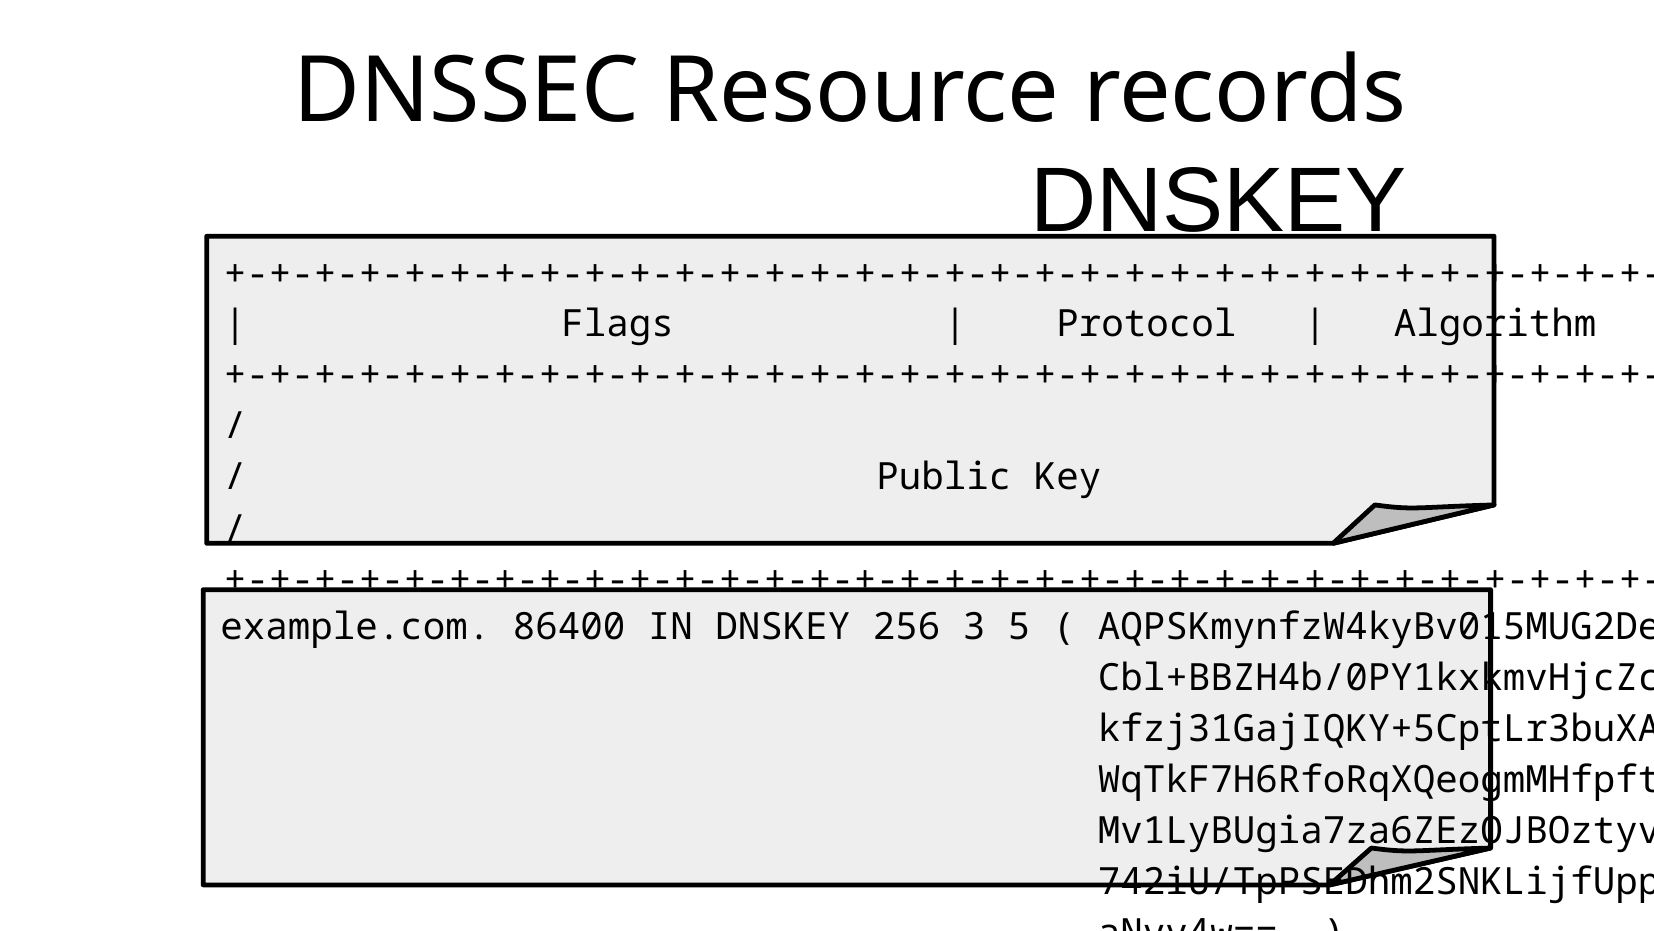

# DNSSEC Resource records DNSKEY
+-+-+-+-+-+-+-+-+-+-+-+-+-+-+-+-+-+-+-+-+-+-+-+-+-+-+-+-+-+-+-+-+
| Flags | Protocol | Algorithm |
+-+-+-+-+-+-+-+-+-+-+-+-+-+-+-+-+-+-+-+-+-+-+-+-+-+-+-+-+-+-+-+-+
/ /
/ Public Key /
/ /
+-+-+-+-+-+-+-+-+-+-+-+-+-+-+-+-+-+-+-+-+-+-+-+-+-+-+-+-+-+-+-+-+
example.com. 86400 IN DNSKEY 256 3 5 ( AQPSKmynfzW4kyBv015MUG2DeIQ3
 Cbl+BBZH4b/0PY1kxkmvHjcZc8no
 kfzj31GajIQKY+5CptLr3buXA10h
 WqTkF7H6RfoRqXQeogmMHfpftf6z
 Mv1LyBUgia7za6ZEzOJBOztyvhjL
 742iU/TpPSEDhm2SNKLijfUppn1U
 aNvv4w== )